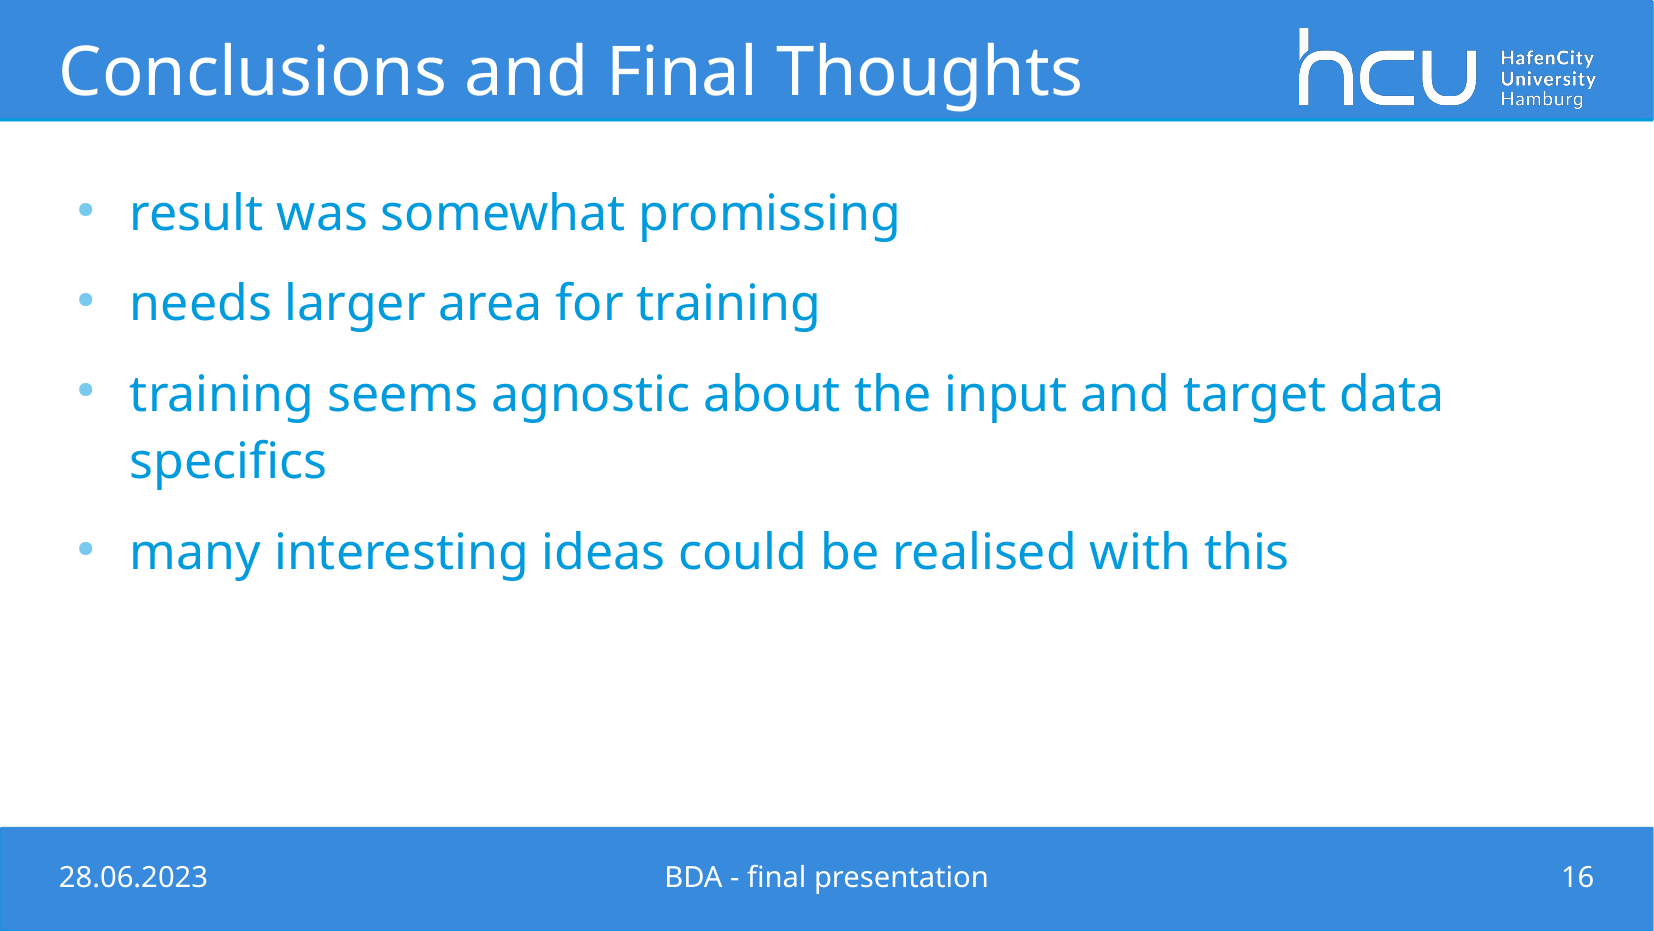

# Conclusions and Final Thoughts
result was somewhat promissing
needs larger area for training
training seems agnostic about the input and target data specifics
many interesting ideas could be realised with this
28.06.2023
BDA - final presentation
16